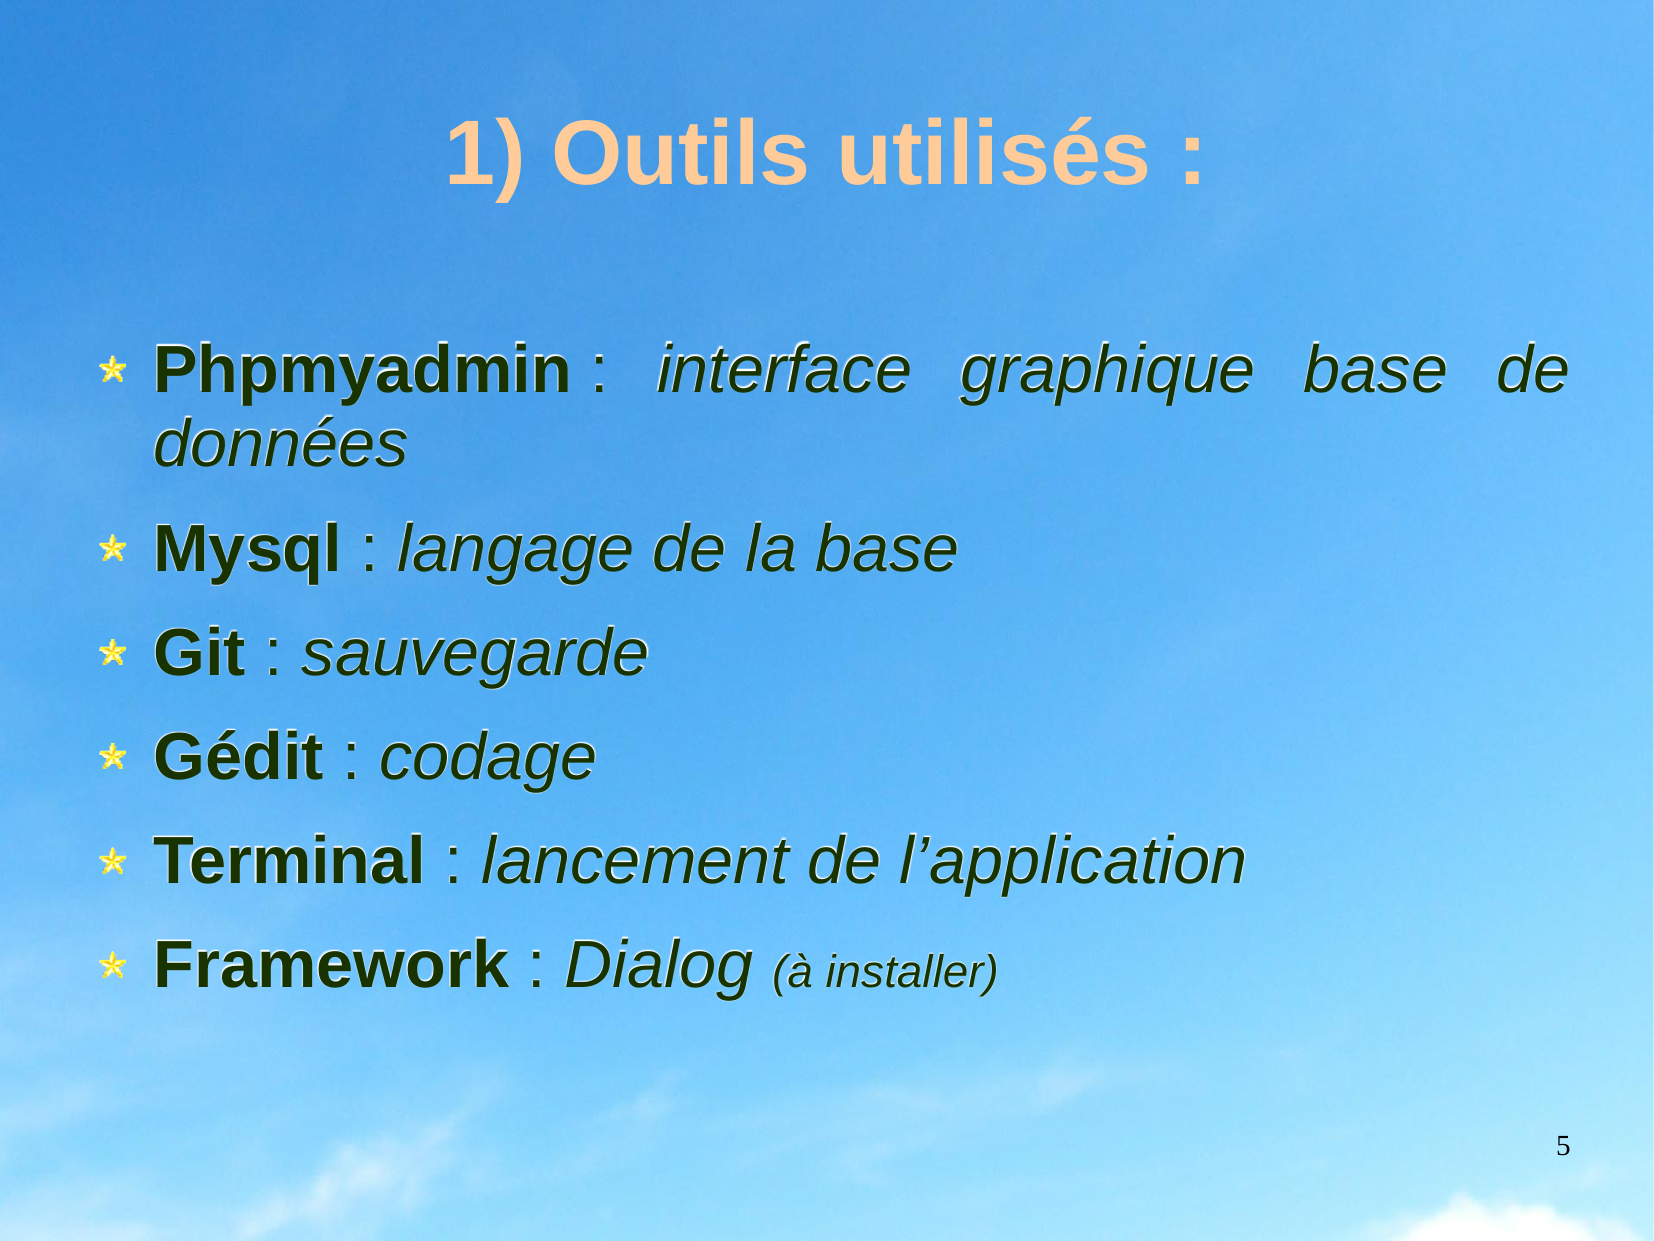

# 1) Outils utilisés :
Phpmyadmin : interface graphique base de données
Mysql : langage de la base
Git : sauvegarde
Gédit : codage
Terminal : lancement de l’application
Framework : Dialog (à installer)
5